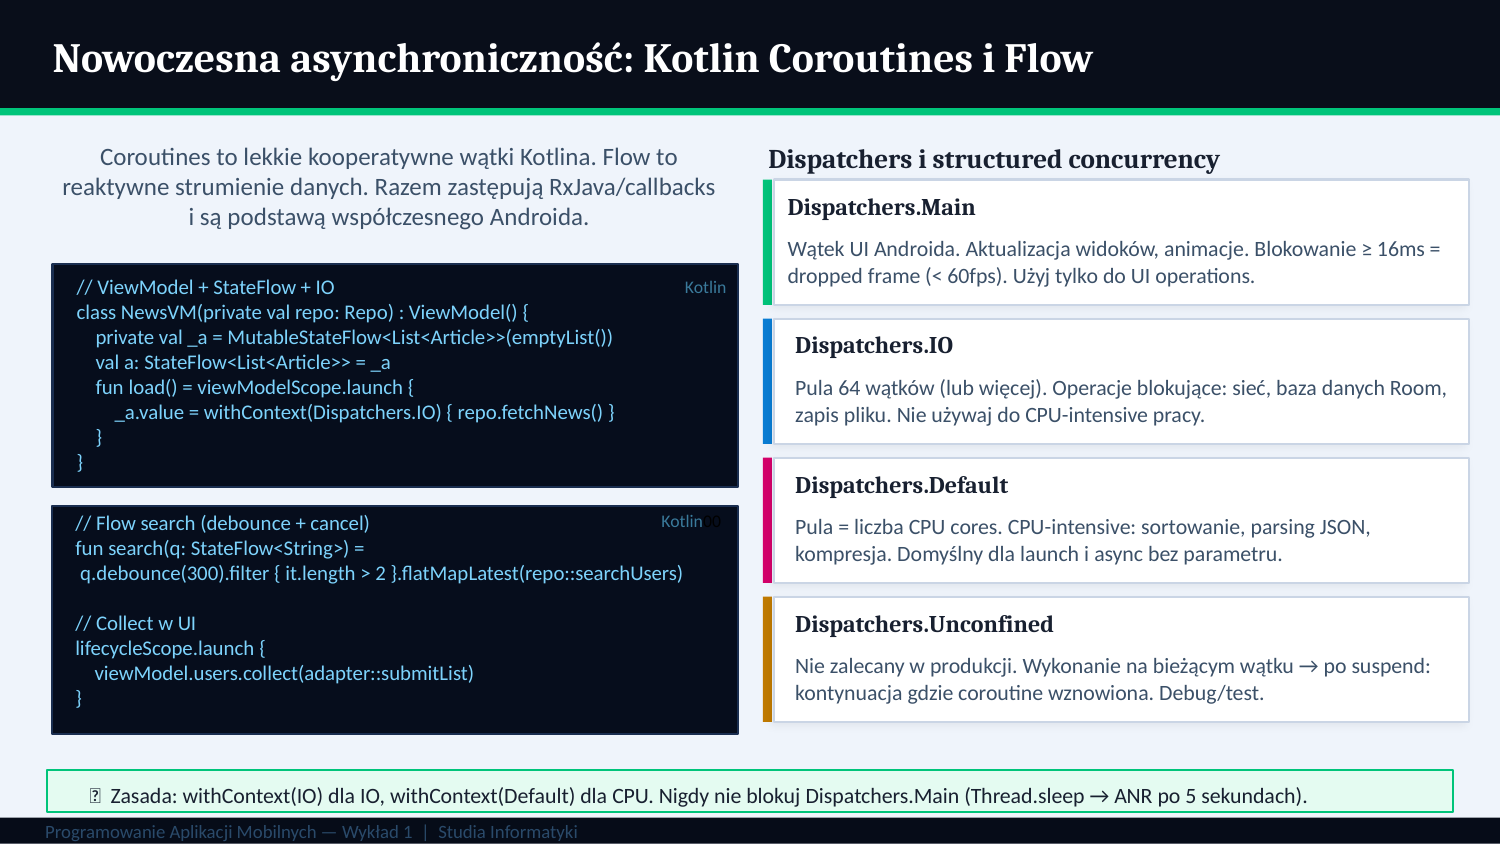

Nowoczesna asynchroniczność: Kotlin Coroutines i Flow
Coroutines to lekkie kooperatywne wątki Kotlina. Flow to reaktywne strumienie danych. Razem zastępują RxJava/callbacks i są podstawą współczesnego Androida.
Dispatchers i structured concurrency
Dispatchers.Main
Wątek UI Androida. Aktualizacja widoków, animacje. Blokowanie ≥ 16ms = dropped frame (< 60fps). Użyj tylko do UI operations.
Dispatchers.IO
Pula 64 wątków (lub więcej). Operacje blokujące: sieć, baza danych Room, zapis pliku. Nie używaj do CPU-intensive pracy.
Dispatchers.Default
Pula = liczba CPU cores. CPU-intensive: sortowanie, parsing JSON, kompresja. Domyślny dla launch i async bez parametru.
Dispatchers.Unconfined
Nie zalecany w produkcji. Wykonanie na bieżącym wątku → po suspend: kontynuacja gdzie coroutine wznowiona. Debug/test.
Kotlin
// ViewModel + StateFlow + IO
class NewsVM(private val repo: Repo) : ViewModel() {
    private val _a = MutableStateFlow<List<Article>>(emptyList())
    val a: StateFlow<List<Article>> = _a
    fun load() = viewModelScope.launch {
        _a.value = withContext(Dispatchers.IO) { repo.fetchNews() }
    }
}
Kotlin00
// Flow search (debounce + cancel)
fun search(q: StateFlow<String>) =
 q.debounce(300).filter { it.length > 2 }.flatMapLatest(repo::searchUsers)
// Collect w UI
lifecycleScope.launch {
    viewModel.users.collect(adapter::submitList)
}
💡 Zasada: withContext(IO) dla IO, withContext(Default) dla CPU. Nigdy nie blokuj Dispatchers.Main (Thread.sleep → ANR po 5 sekundach).
Programowanie Aplikacji Mobilnych — Wykład 1 | Studia Informatyki